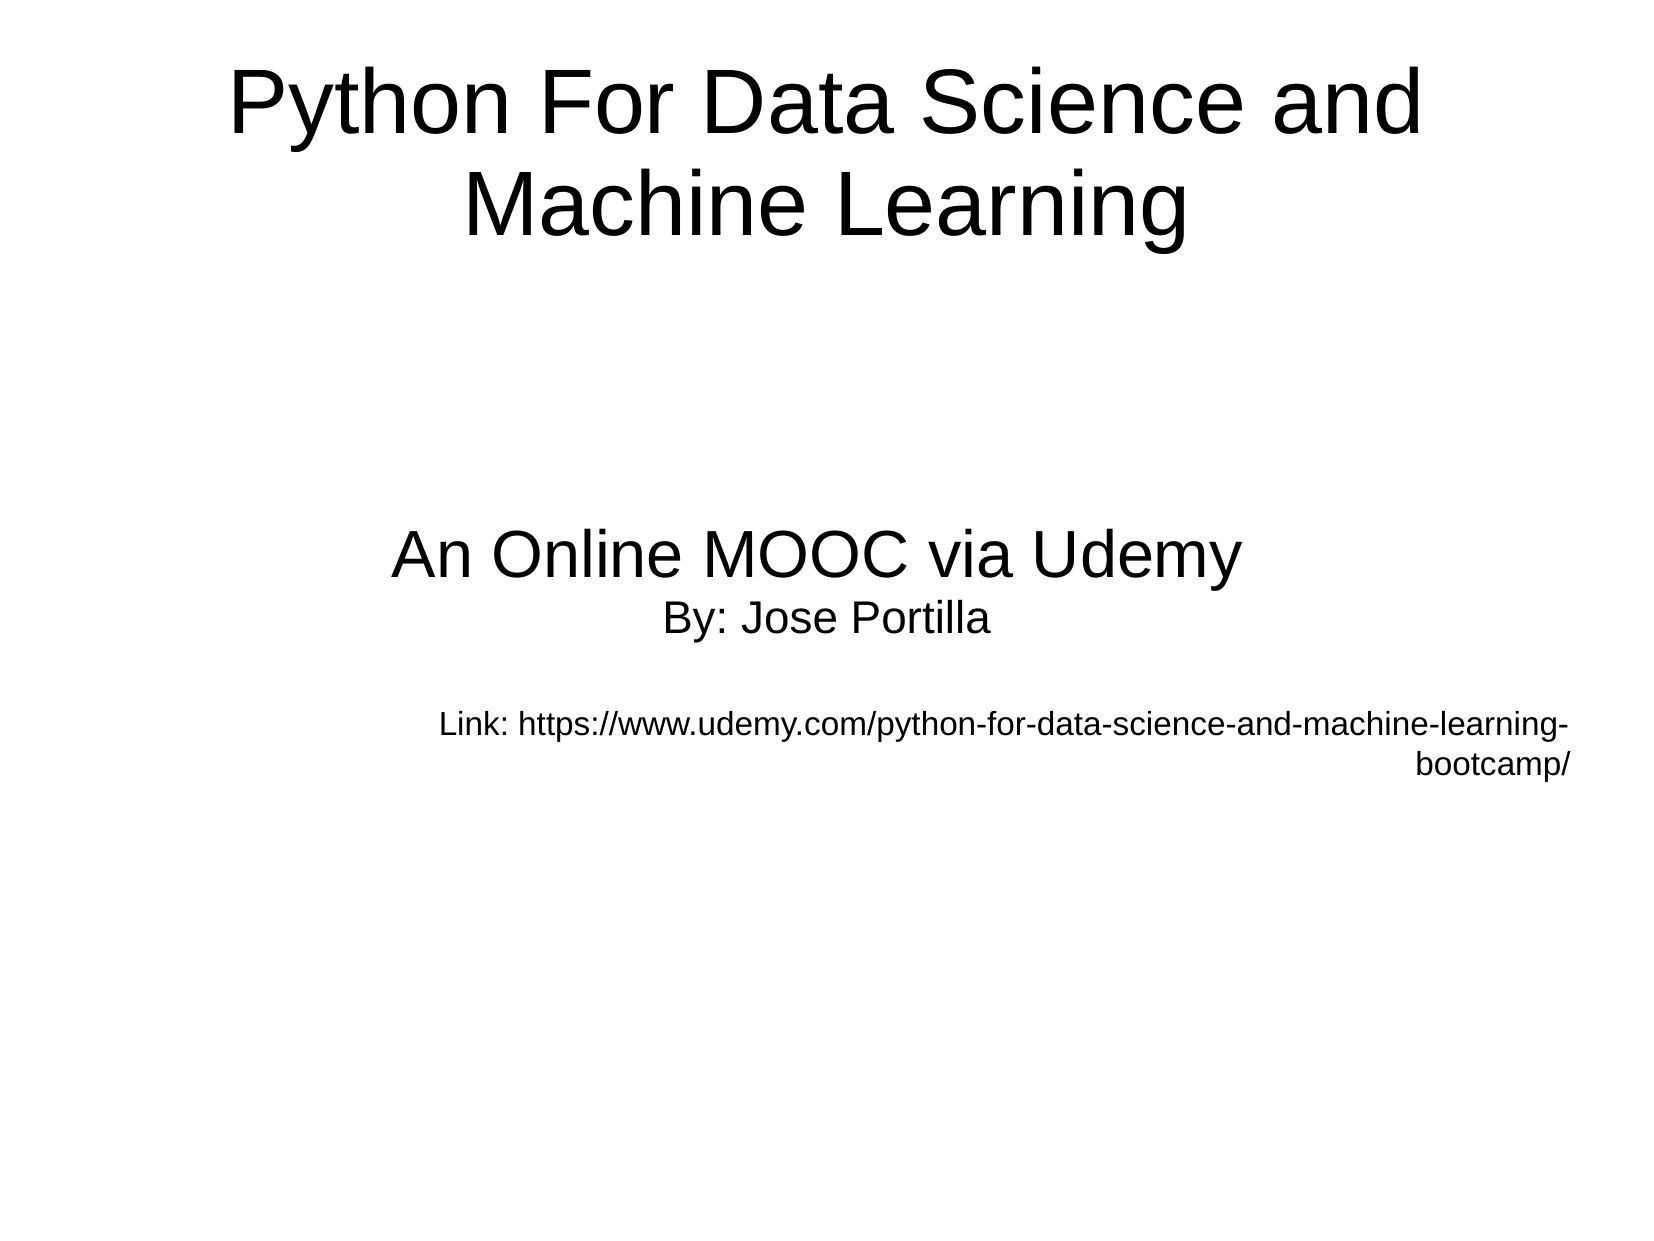

Python For Data Science and Machine Learning
# An Online MOOC via Udemy
By: Jose Portilla
			Link: https://www.udemy.com/python-for-data-science-and-machine-learning-bootcamp/